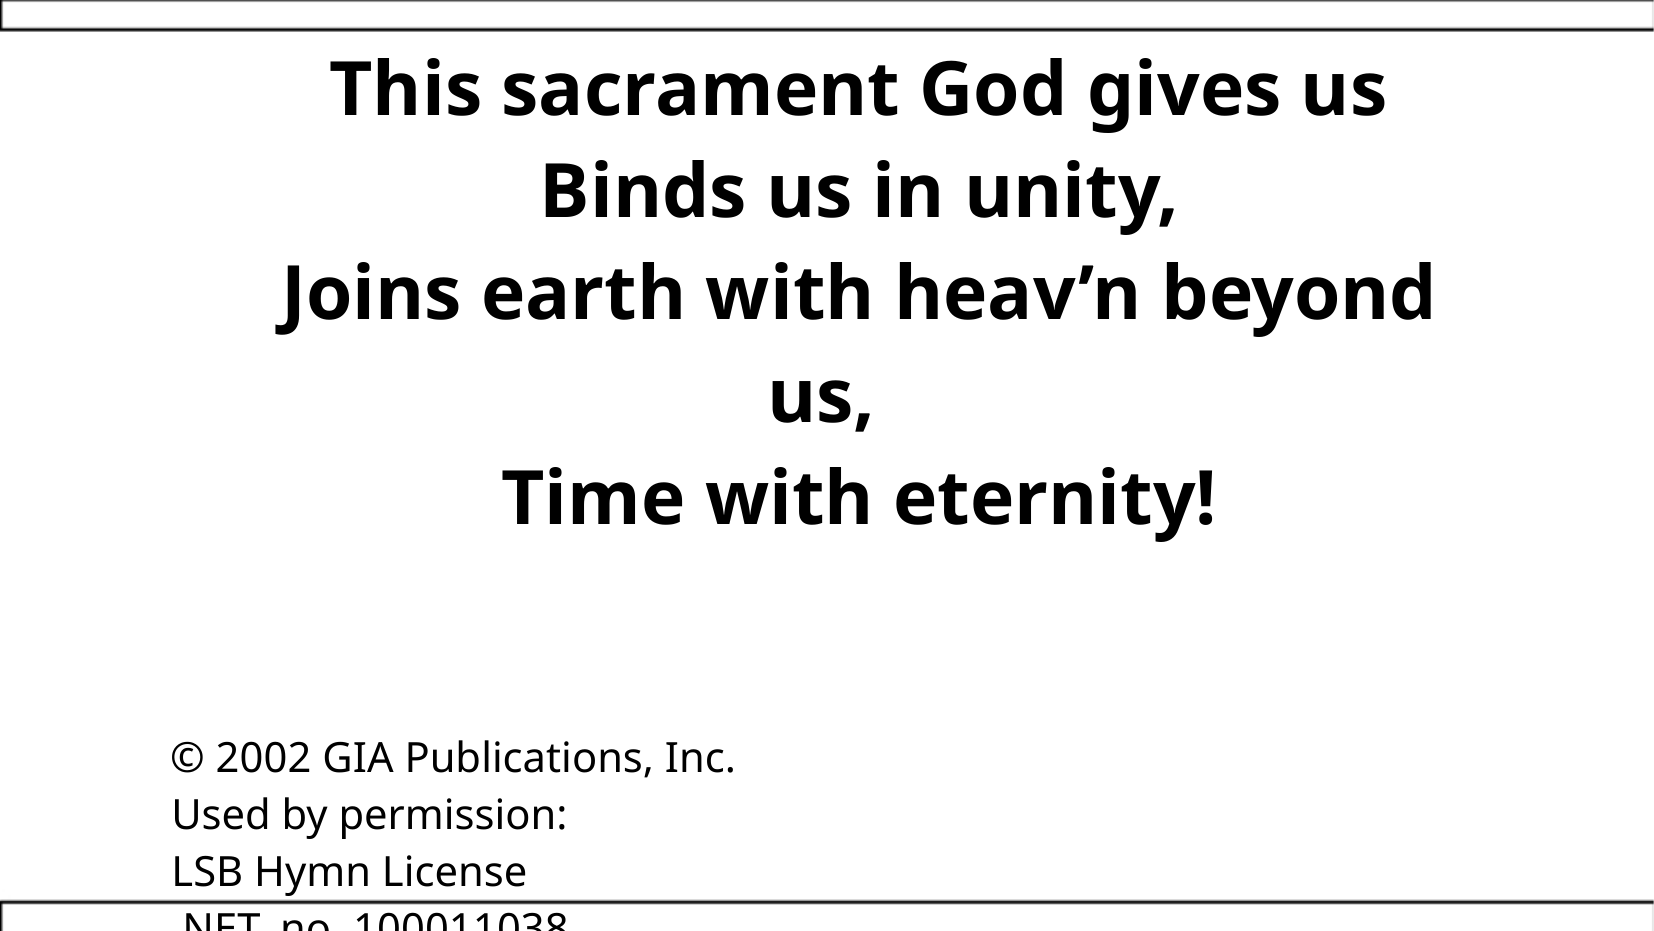

This sacrament God gives us
 Binds us in unity,
 Joins earth with heav’n beyond us,
 Time with eternity!
 © 2002 GIA Publications, Inc.
 Used by permission:
 LSB Hymn License
 .NET, no. 100011038.